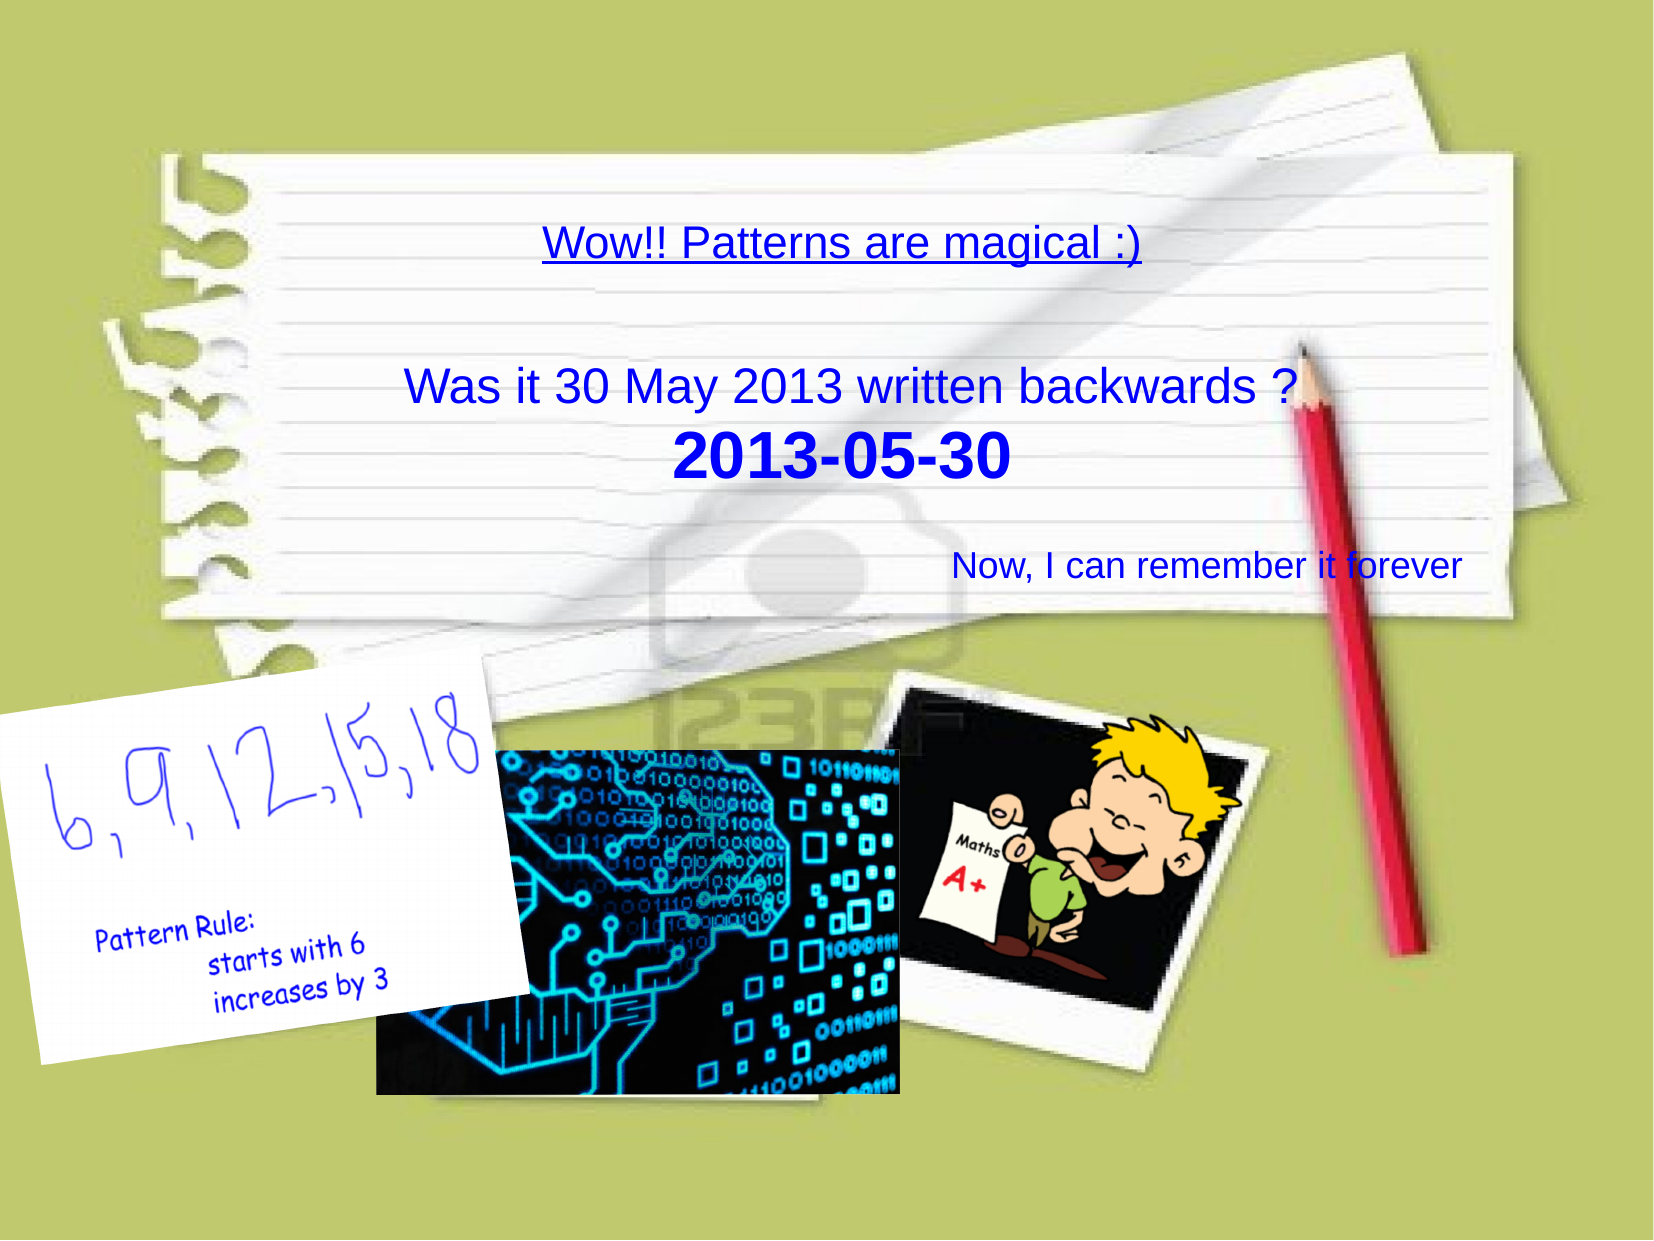

#
Wow!! Patterns are magical :)
 Was it 30 May 2013 written backwards ?
2013-05-30
Now, I can remember it forever